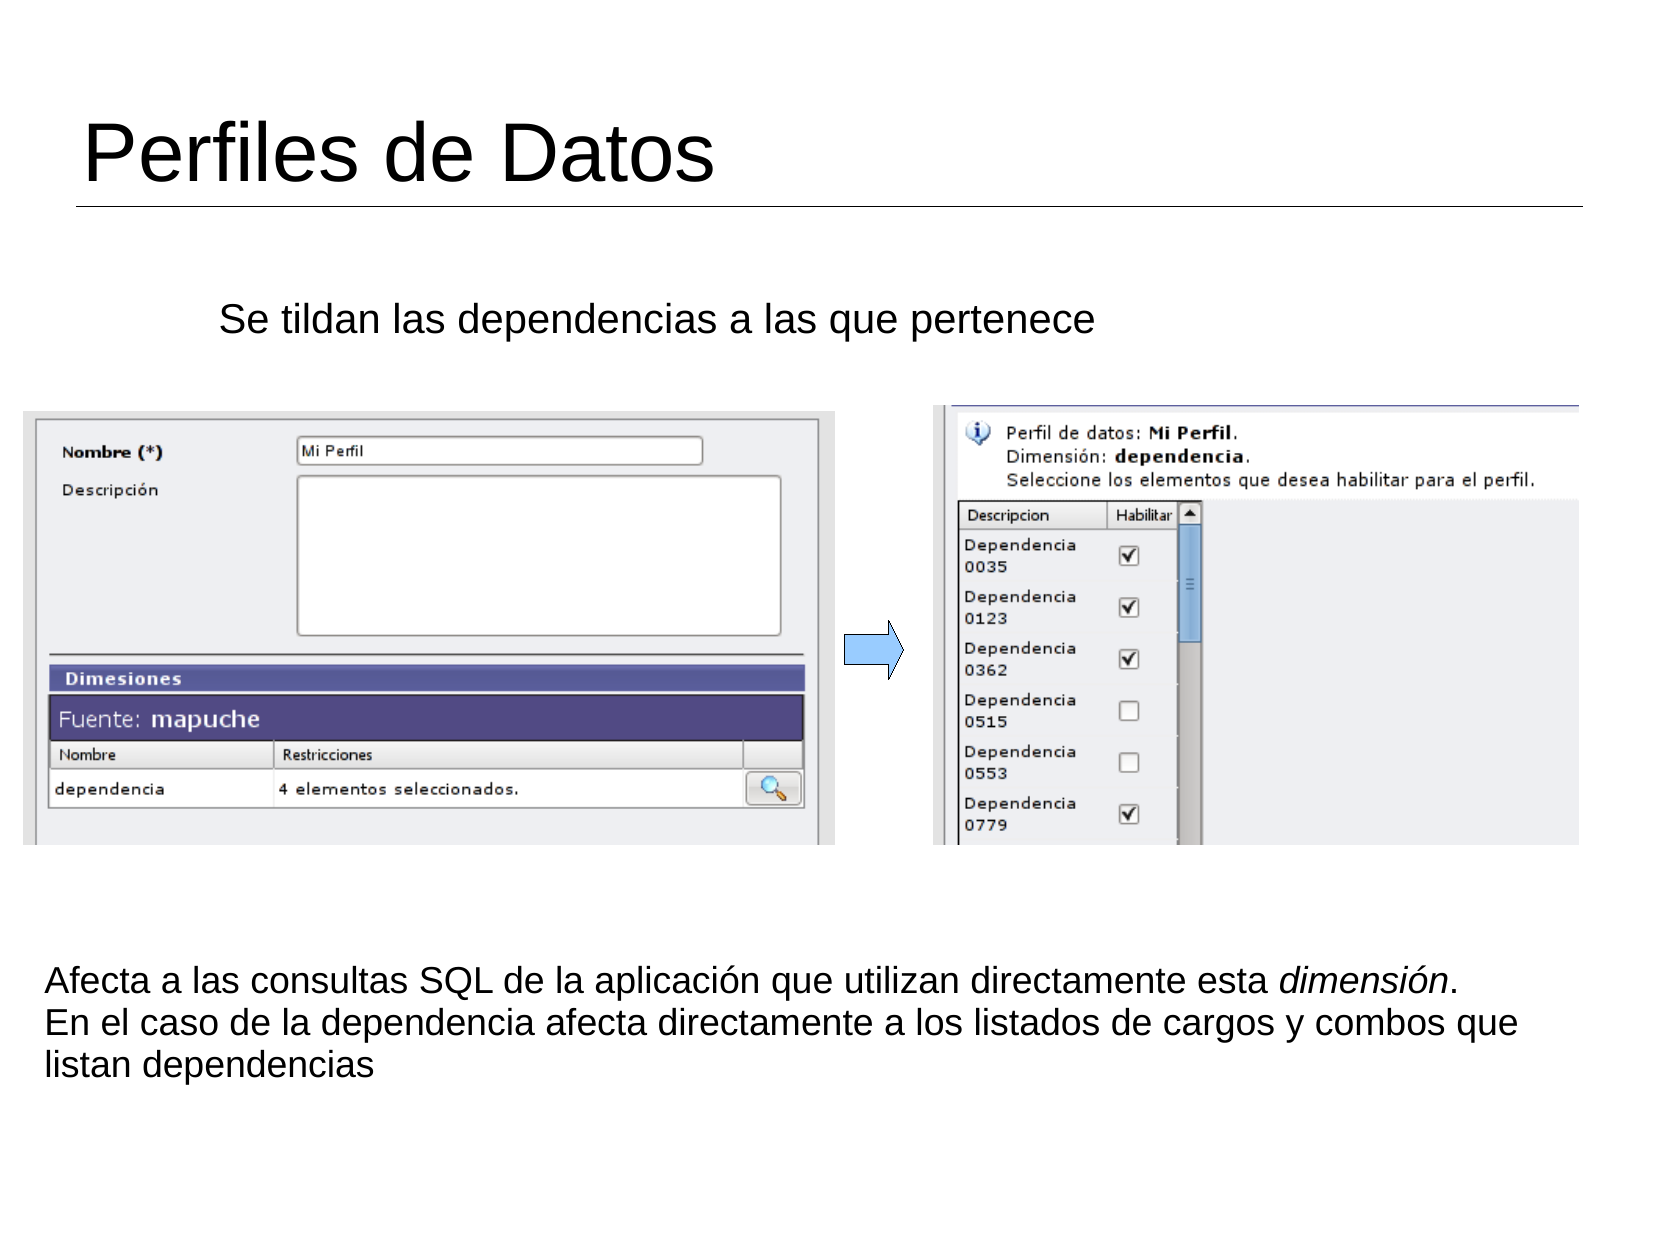

# Perfiles de Datos
Se tildan las dependencias a las que pertenece
Afecta a las consultas SQL de la aplicación que utilizan directamente esta dimensión.
En el caso de la dependencia afecta directamente a los listados de cargos y combos que listan dependencias